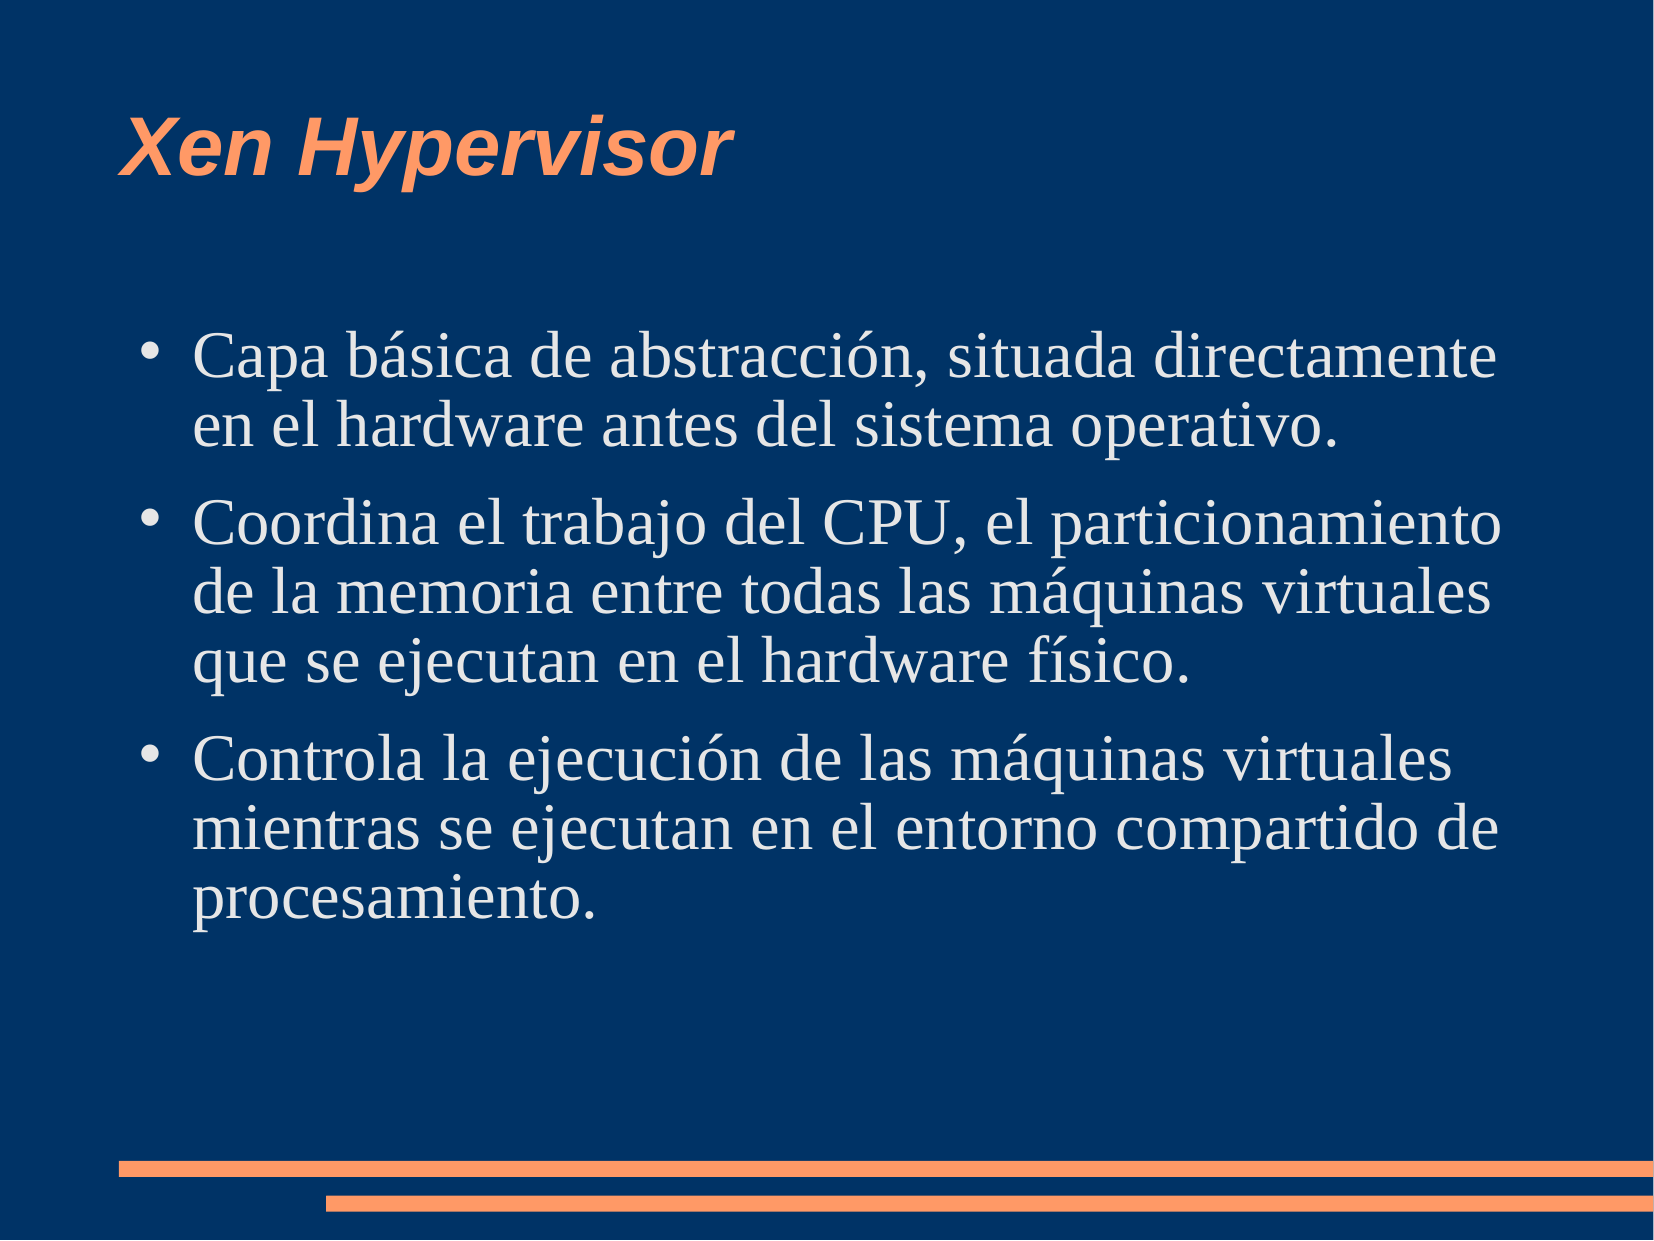

# Xen Hypervisor
Capa básica de abstracción, situada directamente en el hardware antes del sistema operativo.
Coordina el trabajo del CPU, el particionamiento de la memoria entre todas las máquinas virtuales que se ejecutan en el hardware físico.
Controla la ejecución de las máquinas virtuales mientras se ejecutan en el entorno compartido de procesamiento.